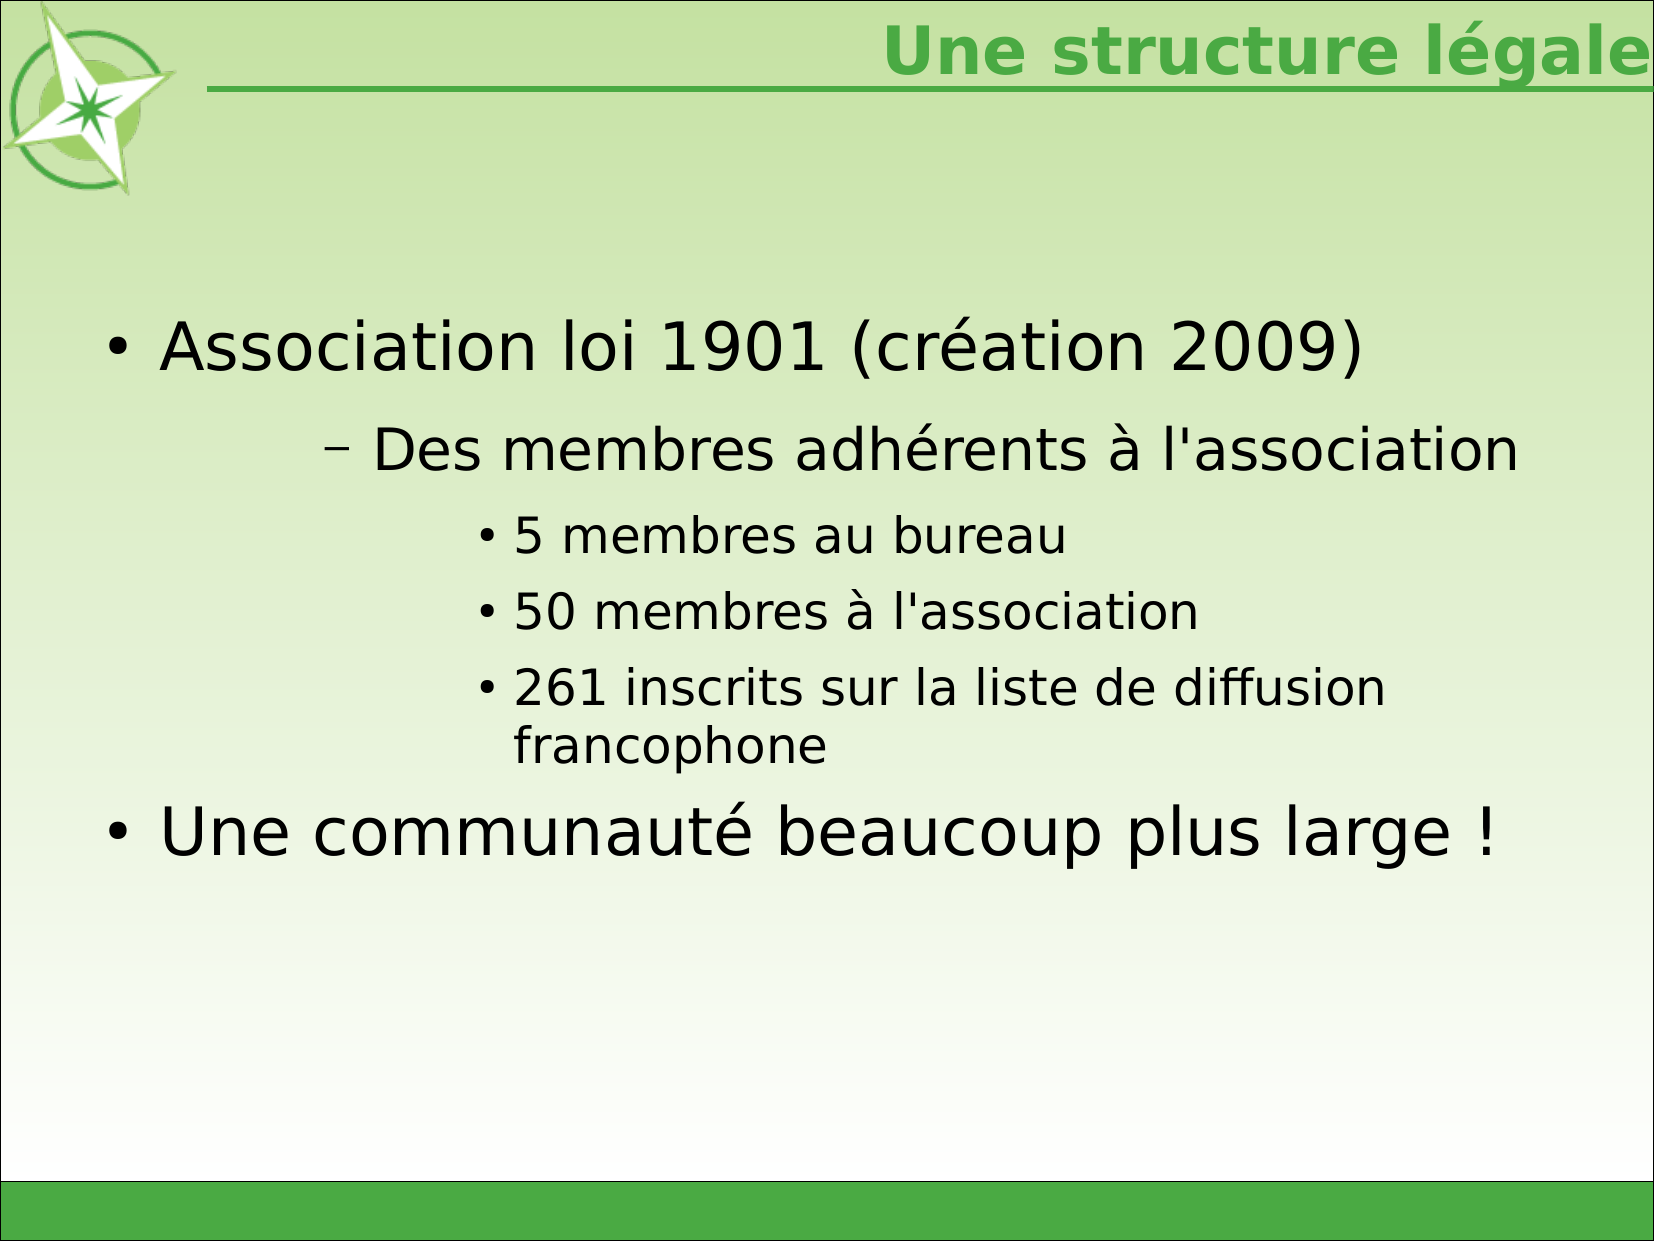

# Une structure légale
Association loi 1901 (création 2009)
Des membres adhérents à l'association
5 membres au bureau
50 membres à l'association
261 inscrits sur la liste de diffusion francophone
Une communauté beaucoup plus large !